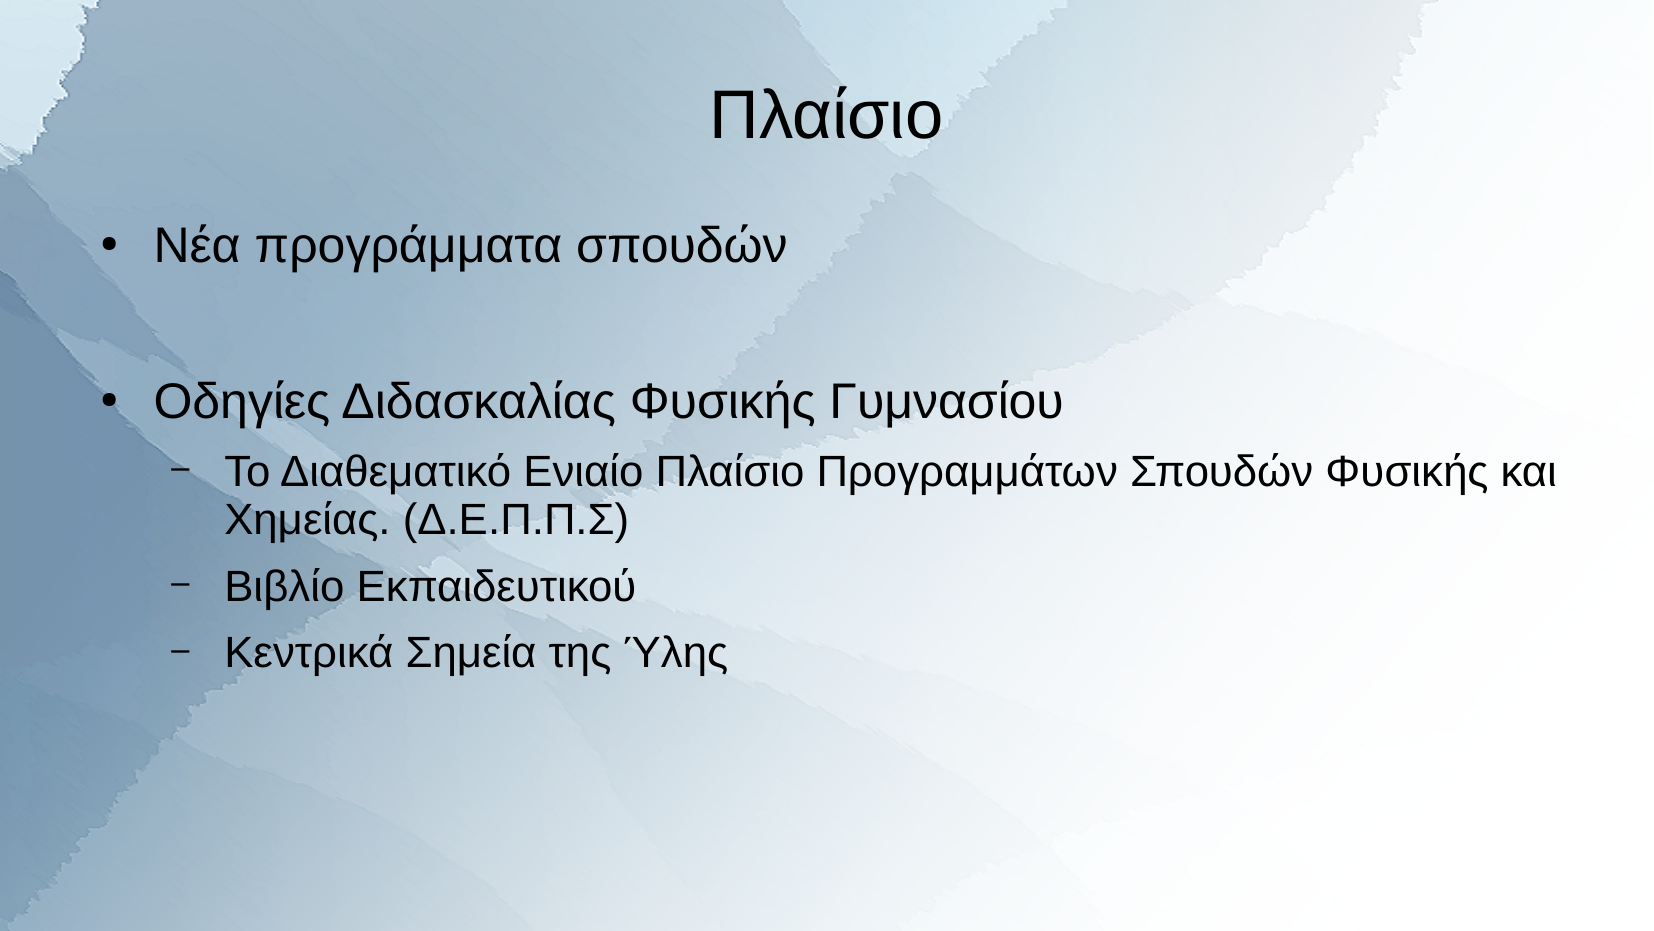

# Πλαίσιο
Νέα προγράμματα σπουδών
Οδηγίες Διδασκαλίας Φυσικής Γυμνασίου
Το Διαθεματικό Ενιαίο Πλαίσιο Προγραμμάτων Σπουδών Φυσικής και Χημείας. (Δ.Ε.Π.Π.Σ)
Βιβλίο Εκπαιδευτικού
Κεντρικά Σημεία της Ύλης